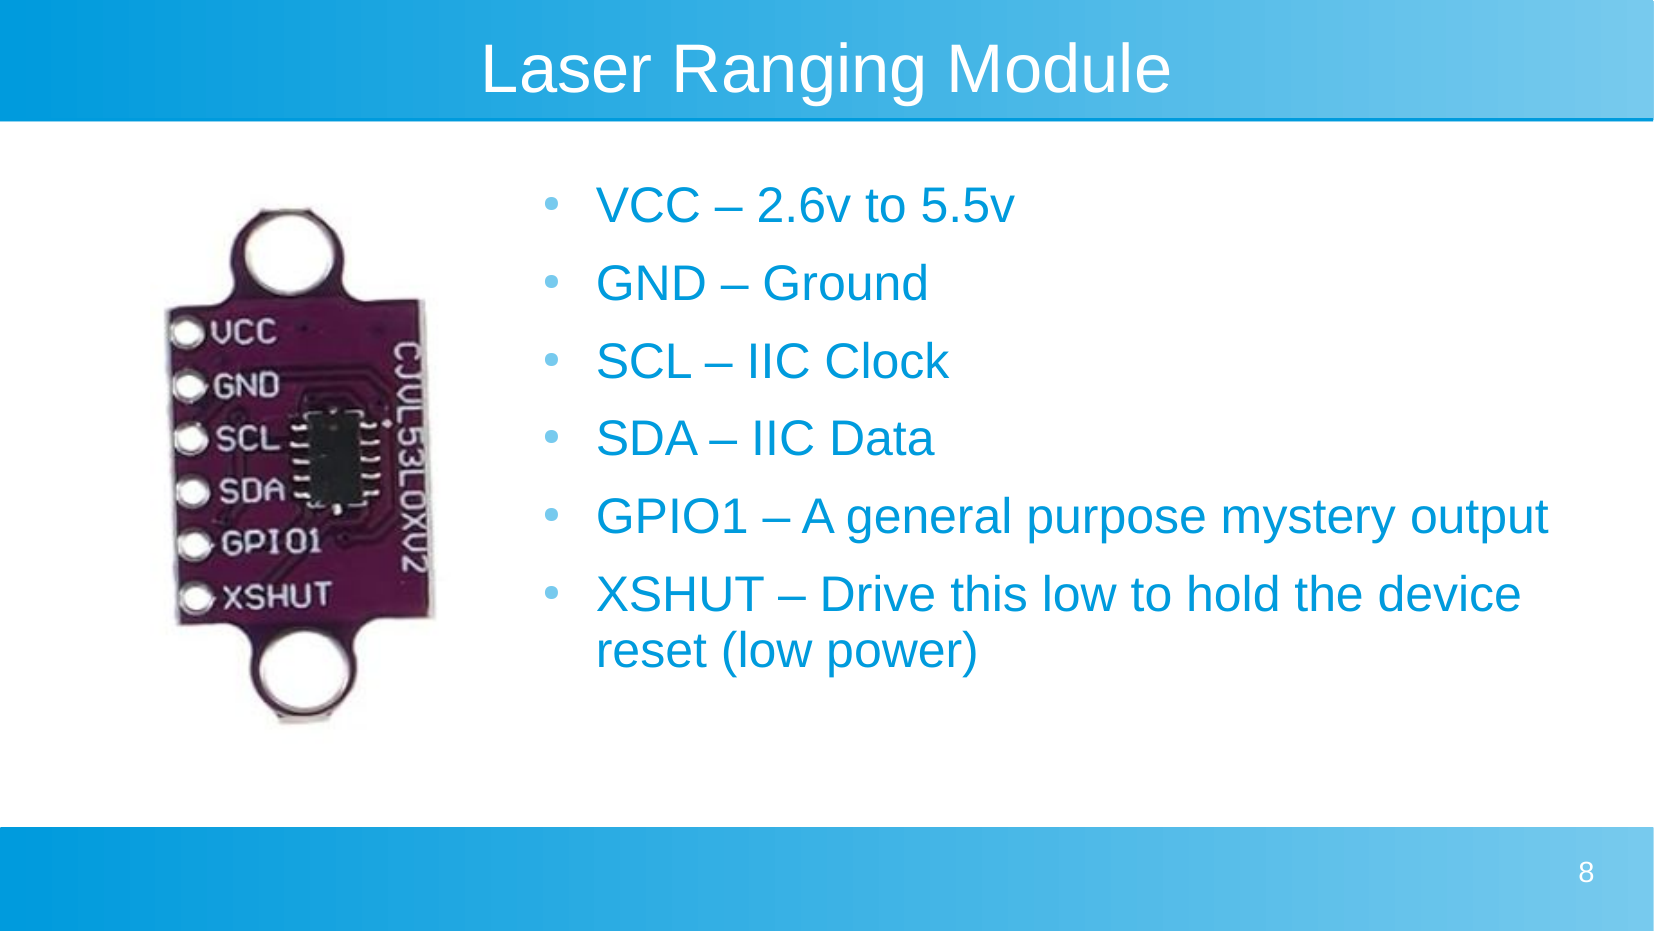

# Laser Ranging Module
VCC – 2.6v to 5.5v
GND – Ground
SCL – IIC Clock
SDA – IIC Data
GPIO1 – A general purpose mystery output
XSHUT – Drive this low to hold the device reset (low power)
8